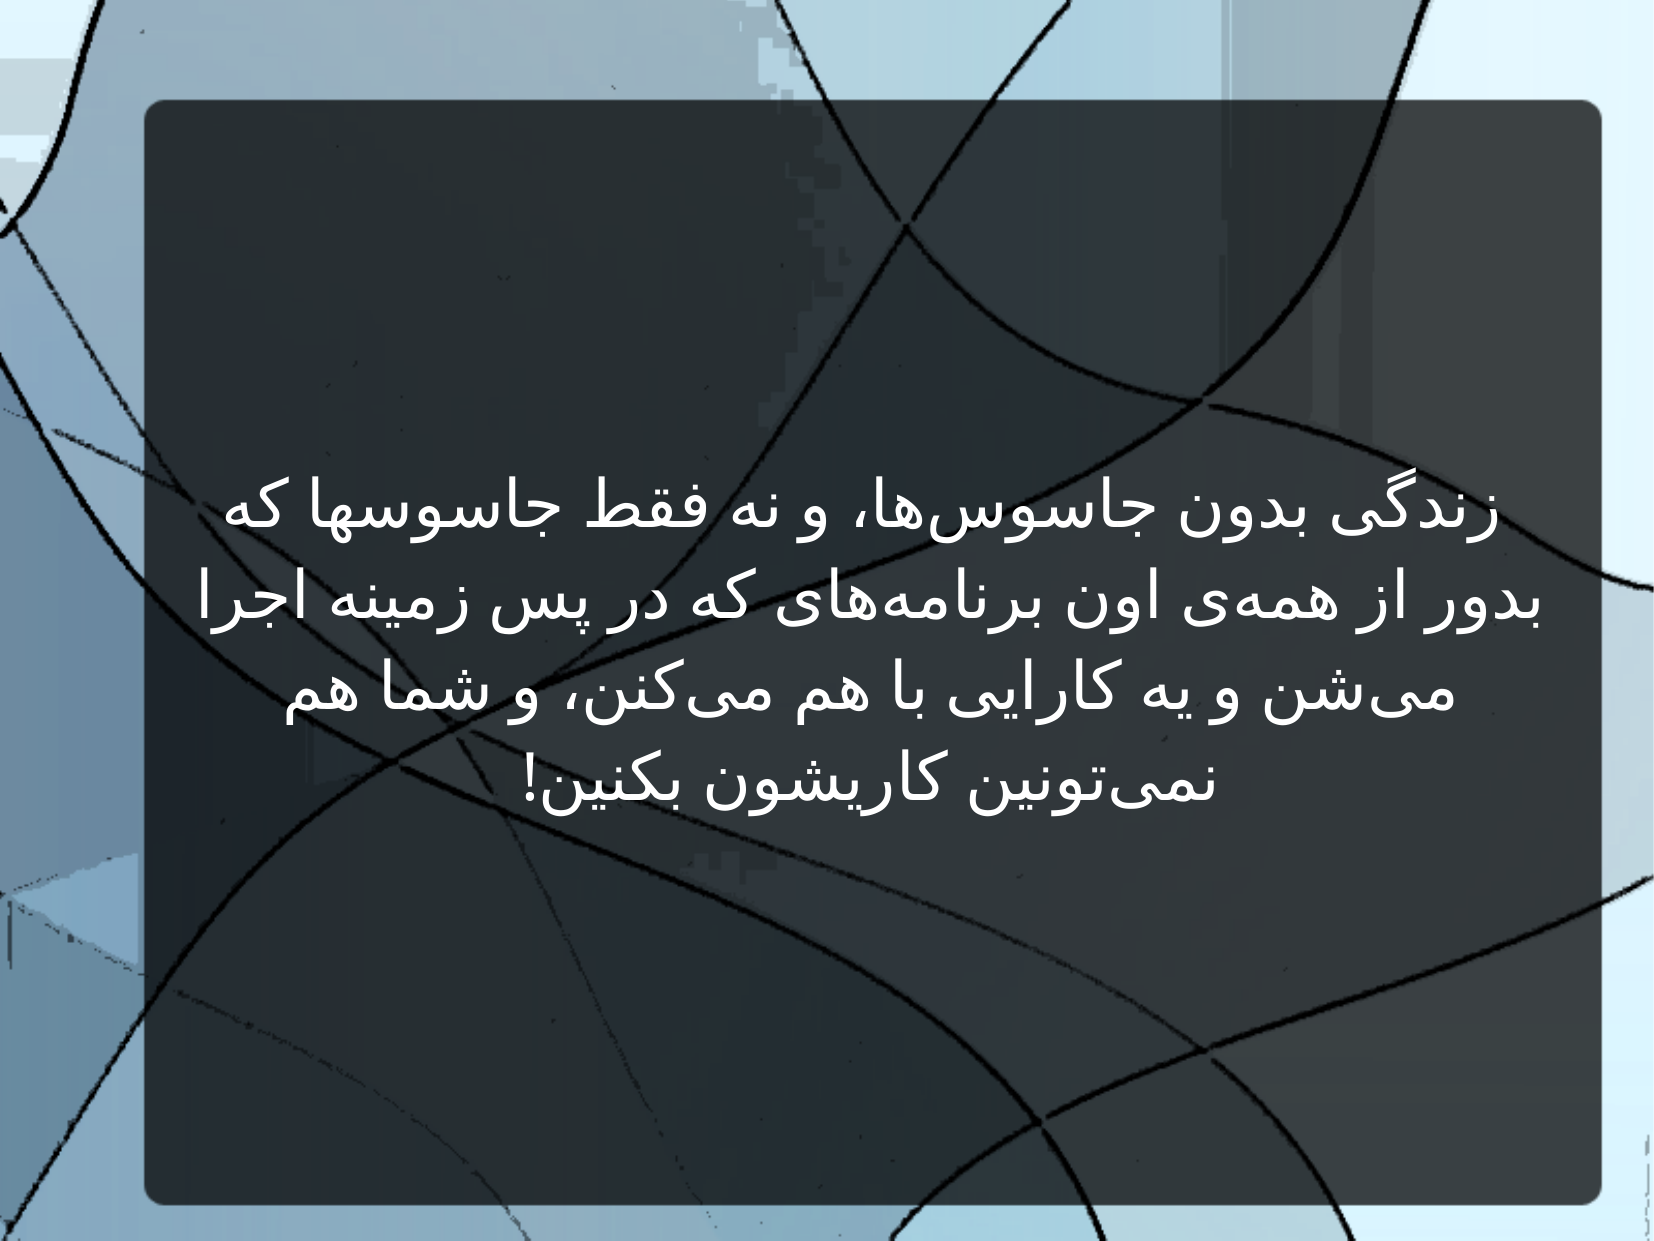

# زندگی بدون جاسوس‌ها، و نه فقط جاسوسها که بدور از همه‌ی اون برنامه‌های که در پس زمینه اجرا می‌شن و یه کارایی با هم می‌کنن، و شما هم نمی‌تونین کاریشون بکنین!